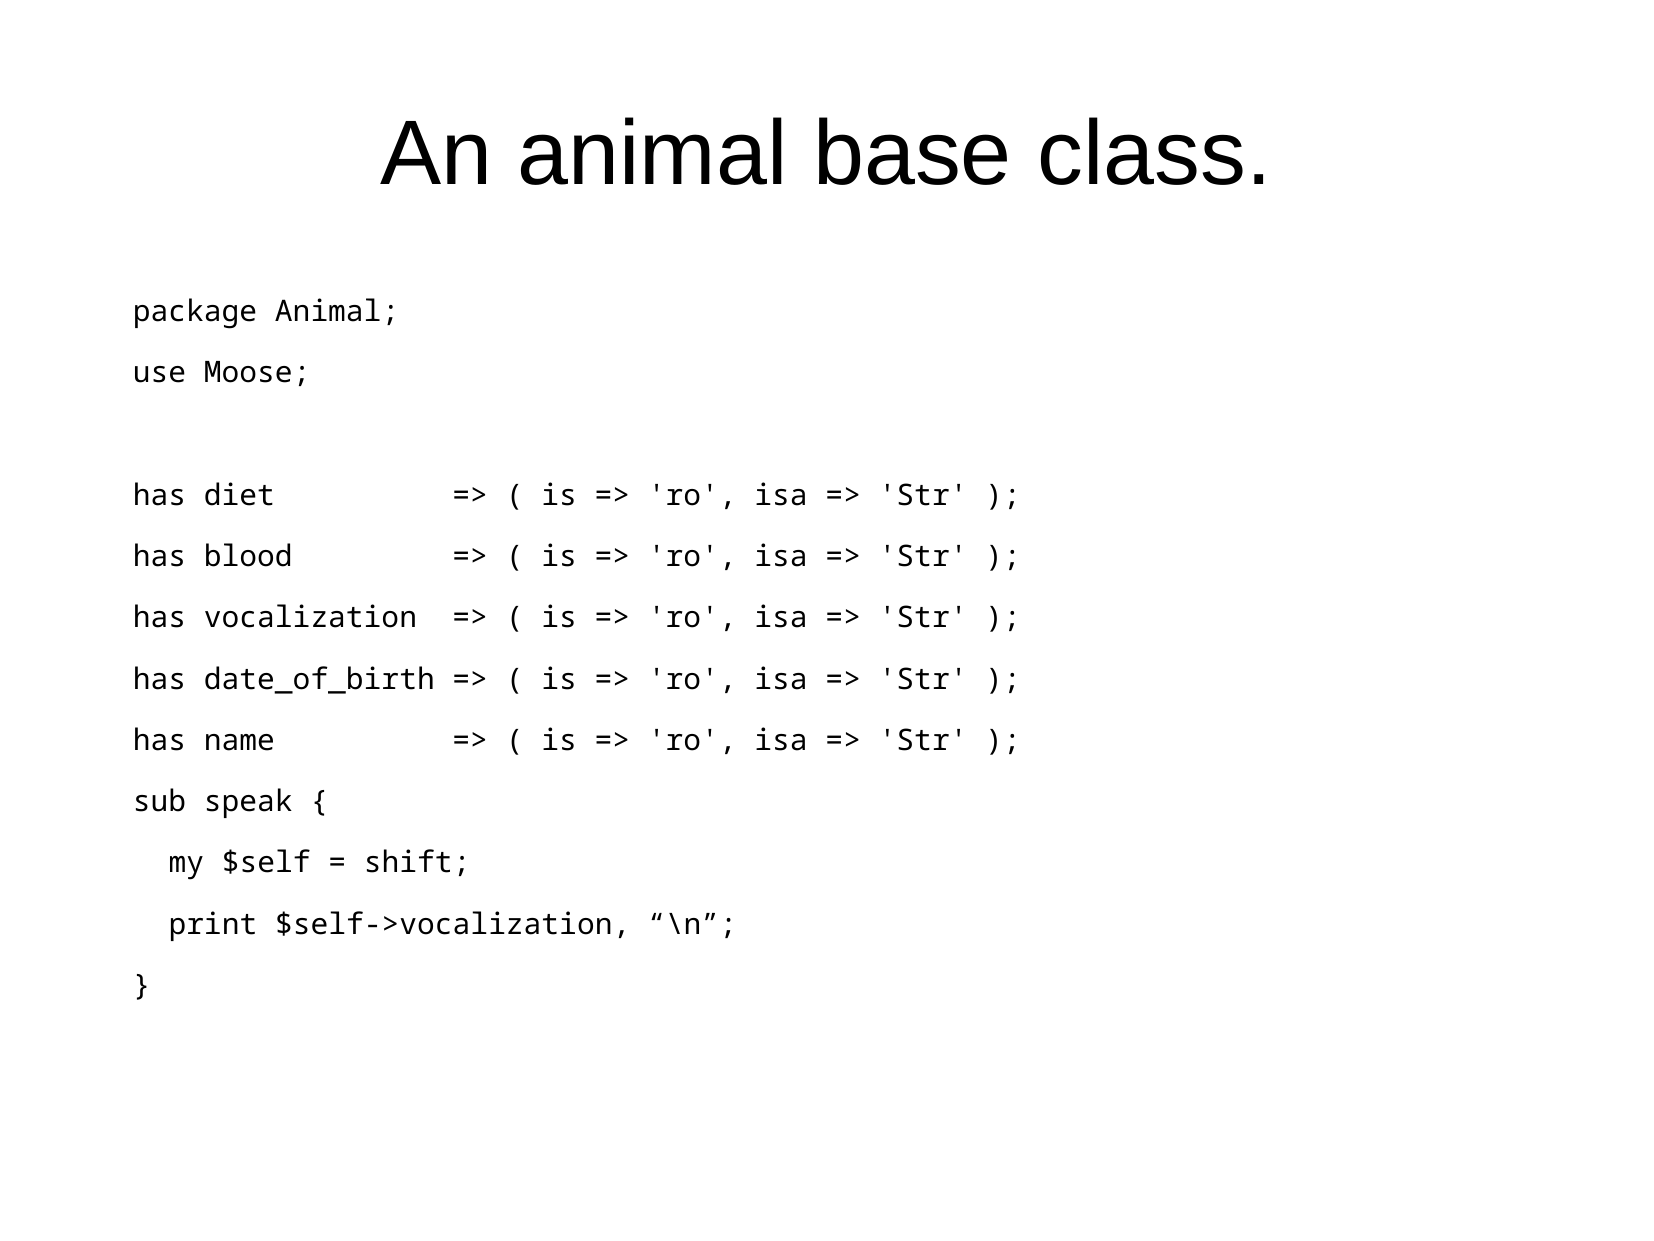

# An animal base class.
package Animal;
use Moose;
has diet => ( is => 'ro', isa => 'Str' );
has blood => ( is => 'ro', isa => 'Str' );
has vocalization => ( is => 'ro', isa => 'Str' );
has date_of_birth => ( is => 'ro', isa => 'Str' );
has name => ( is => 'ro', isa => 'Str' );
sub speak {
 my $self = shift;
 print $self->vocalization, “\n”;
}